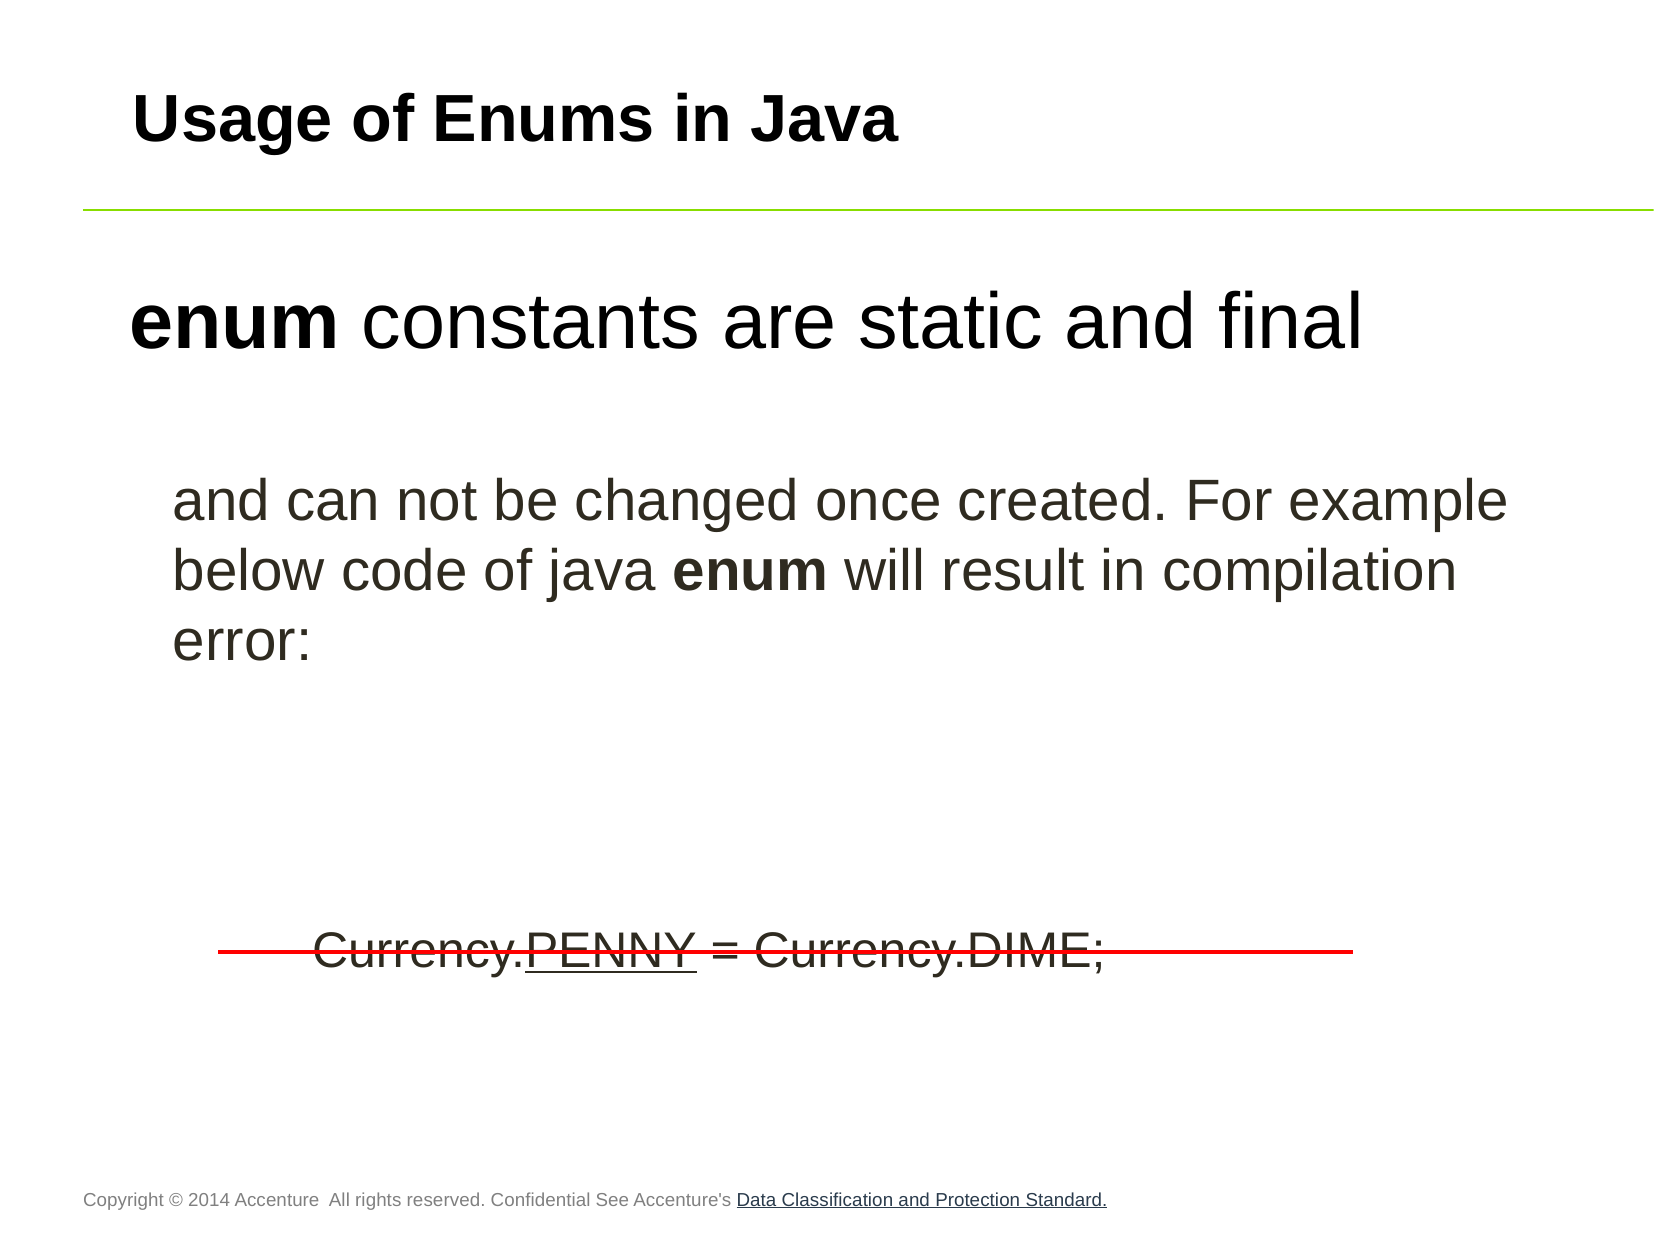

# Usage of Enums in Java
enum constants are static and final
and can not be changed once created. For example below code of java enum will result in compilation error:
Currency.PENNY = Currency.DIME;